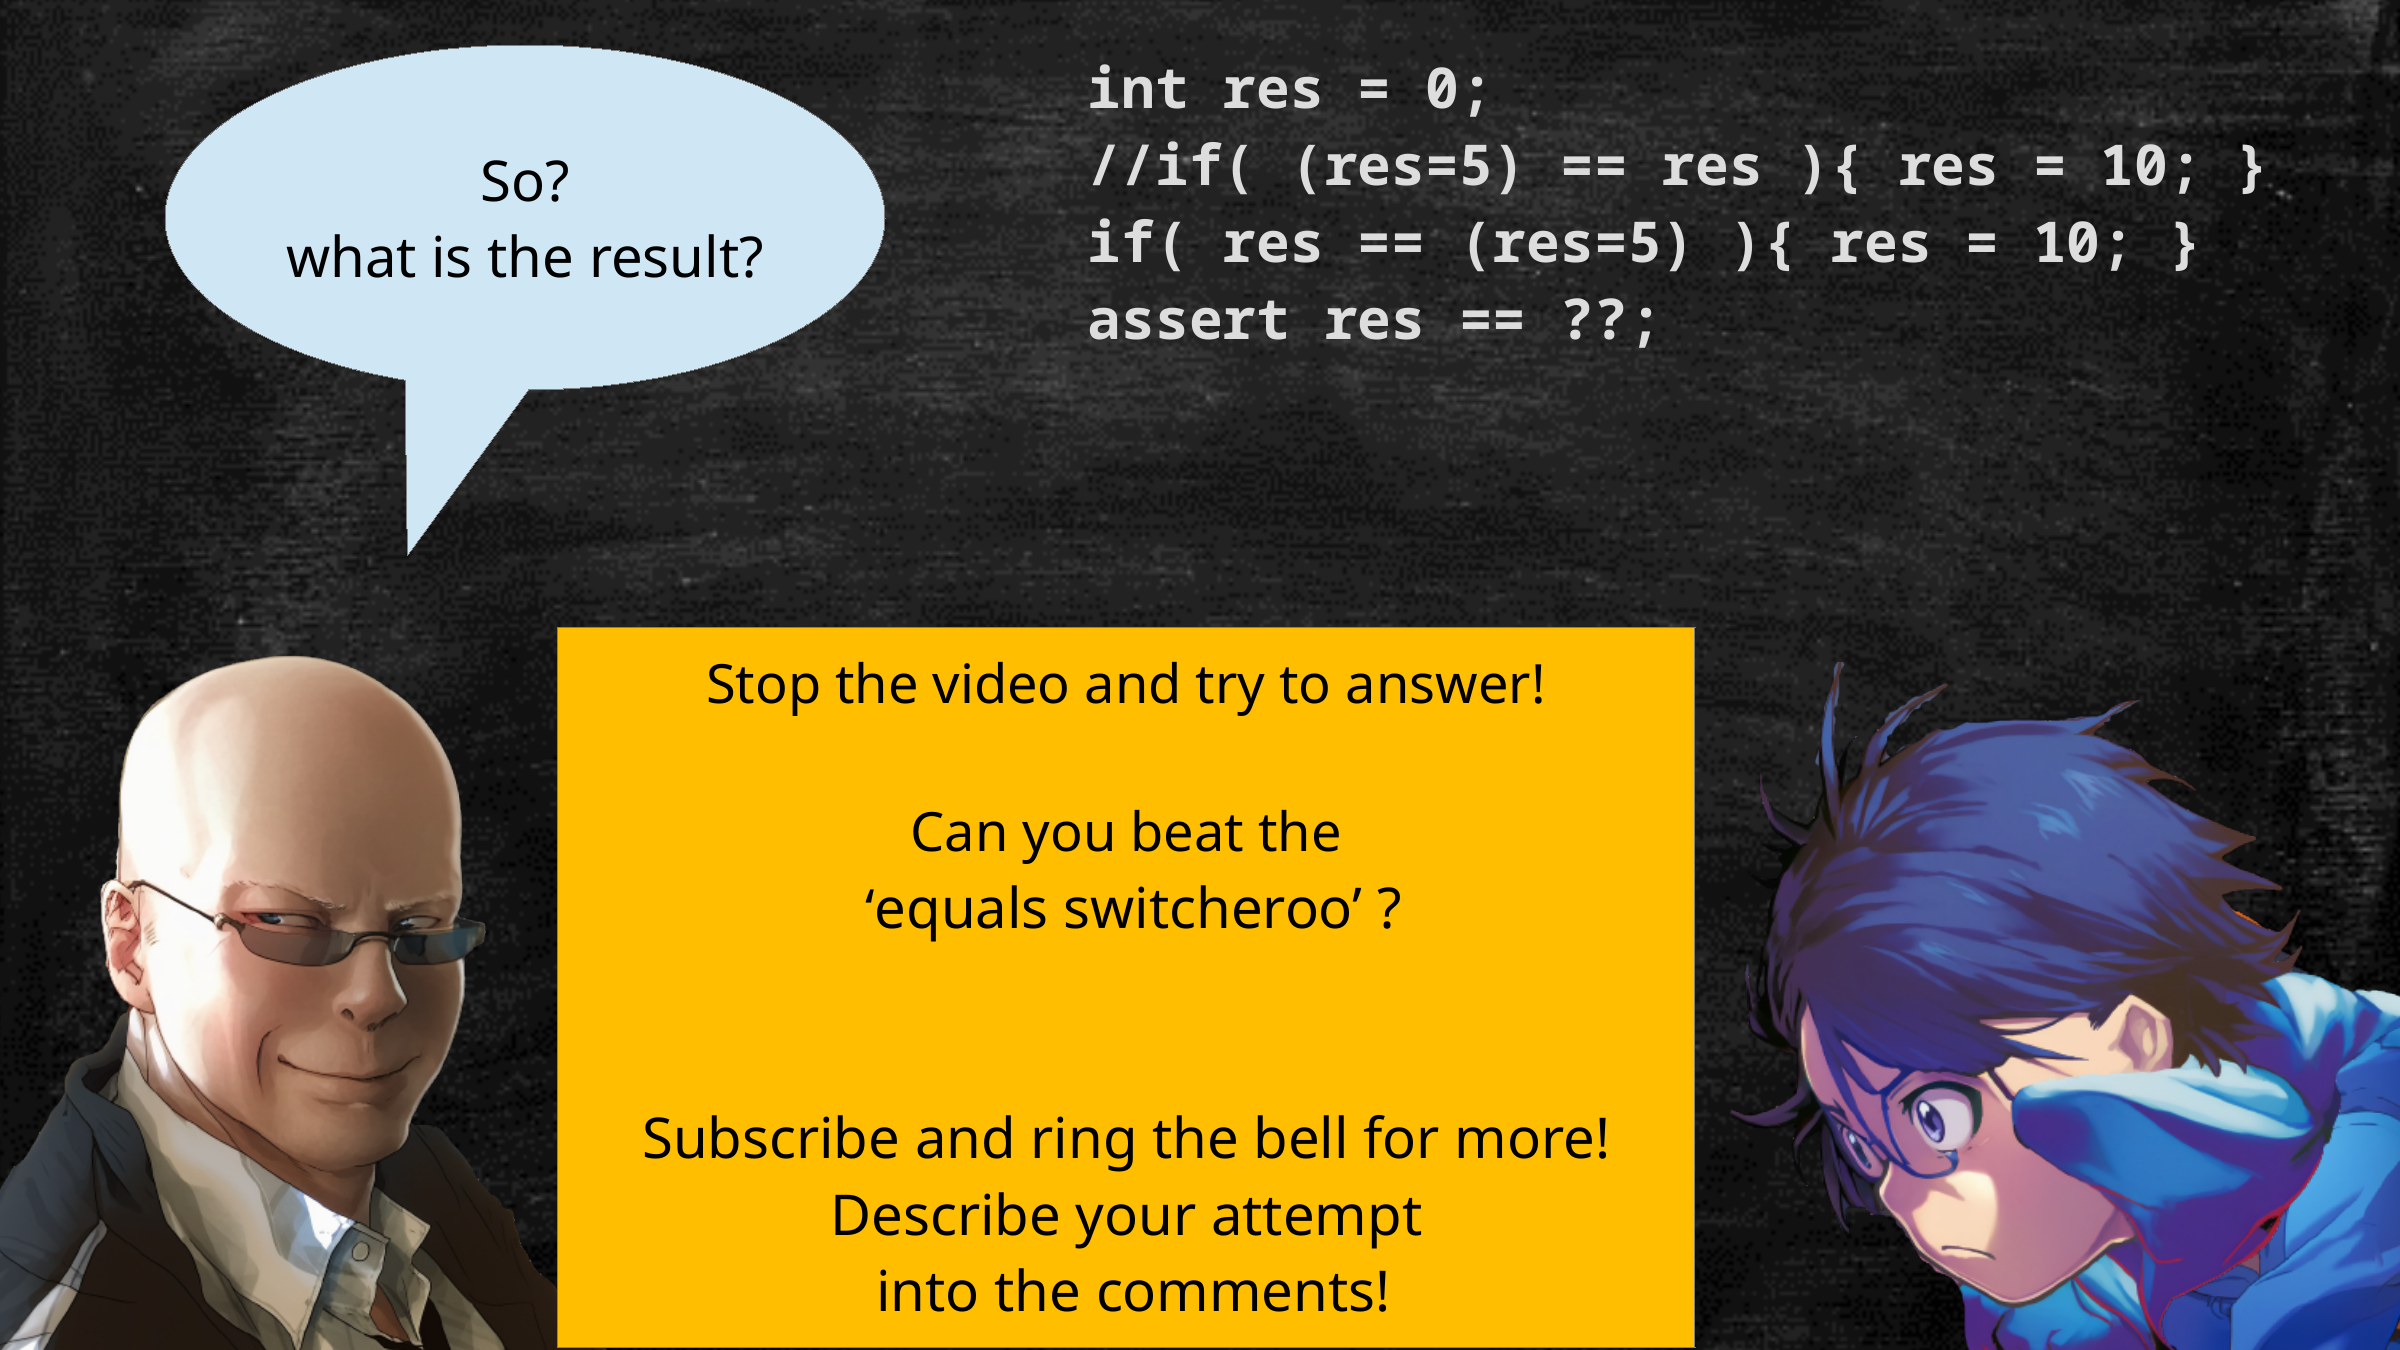

int res = 0;
//if( (res=5) == res ){ res = 10; }
if( res == (res=5) ){ res = 10; }
assert res == ??;
So?
what is the result?
Stop the video and try to answer!
Can you beat the
 ‘equals switcheroo’ ?
Subscribe and ring the bell for more!
Describe your attempt
 into the comments!